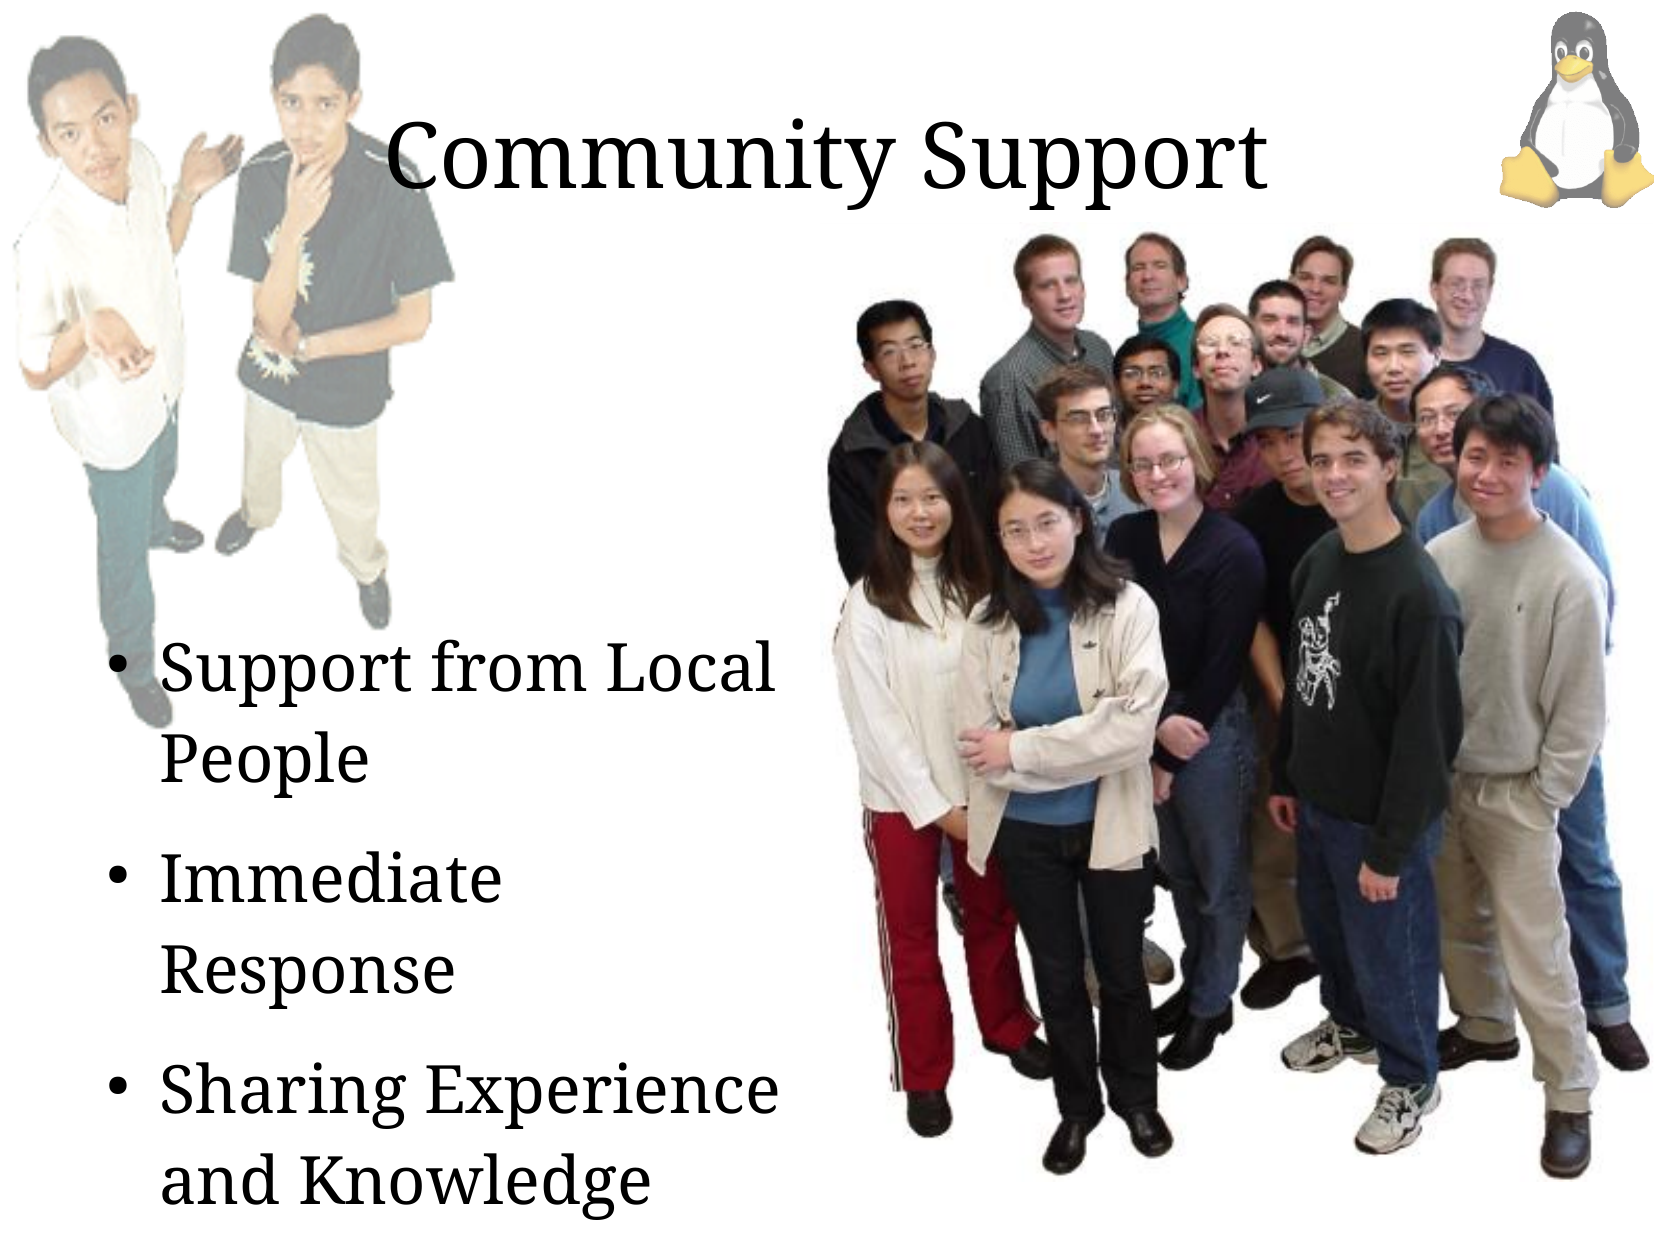

# Community Support
Support from Local People
Immediate Response
Sharing Experience and Knowledge
Troubleshooting